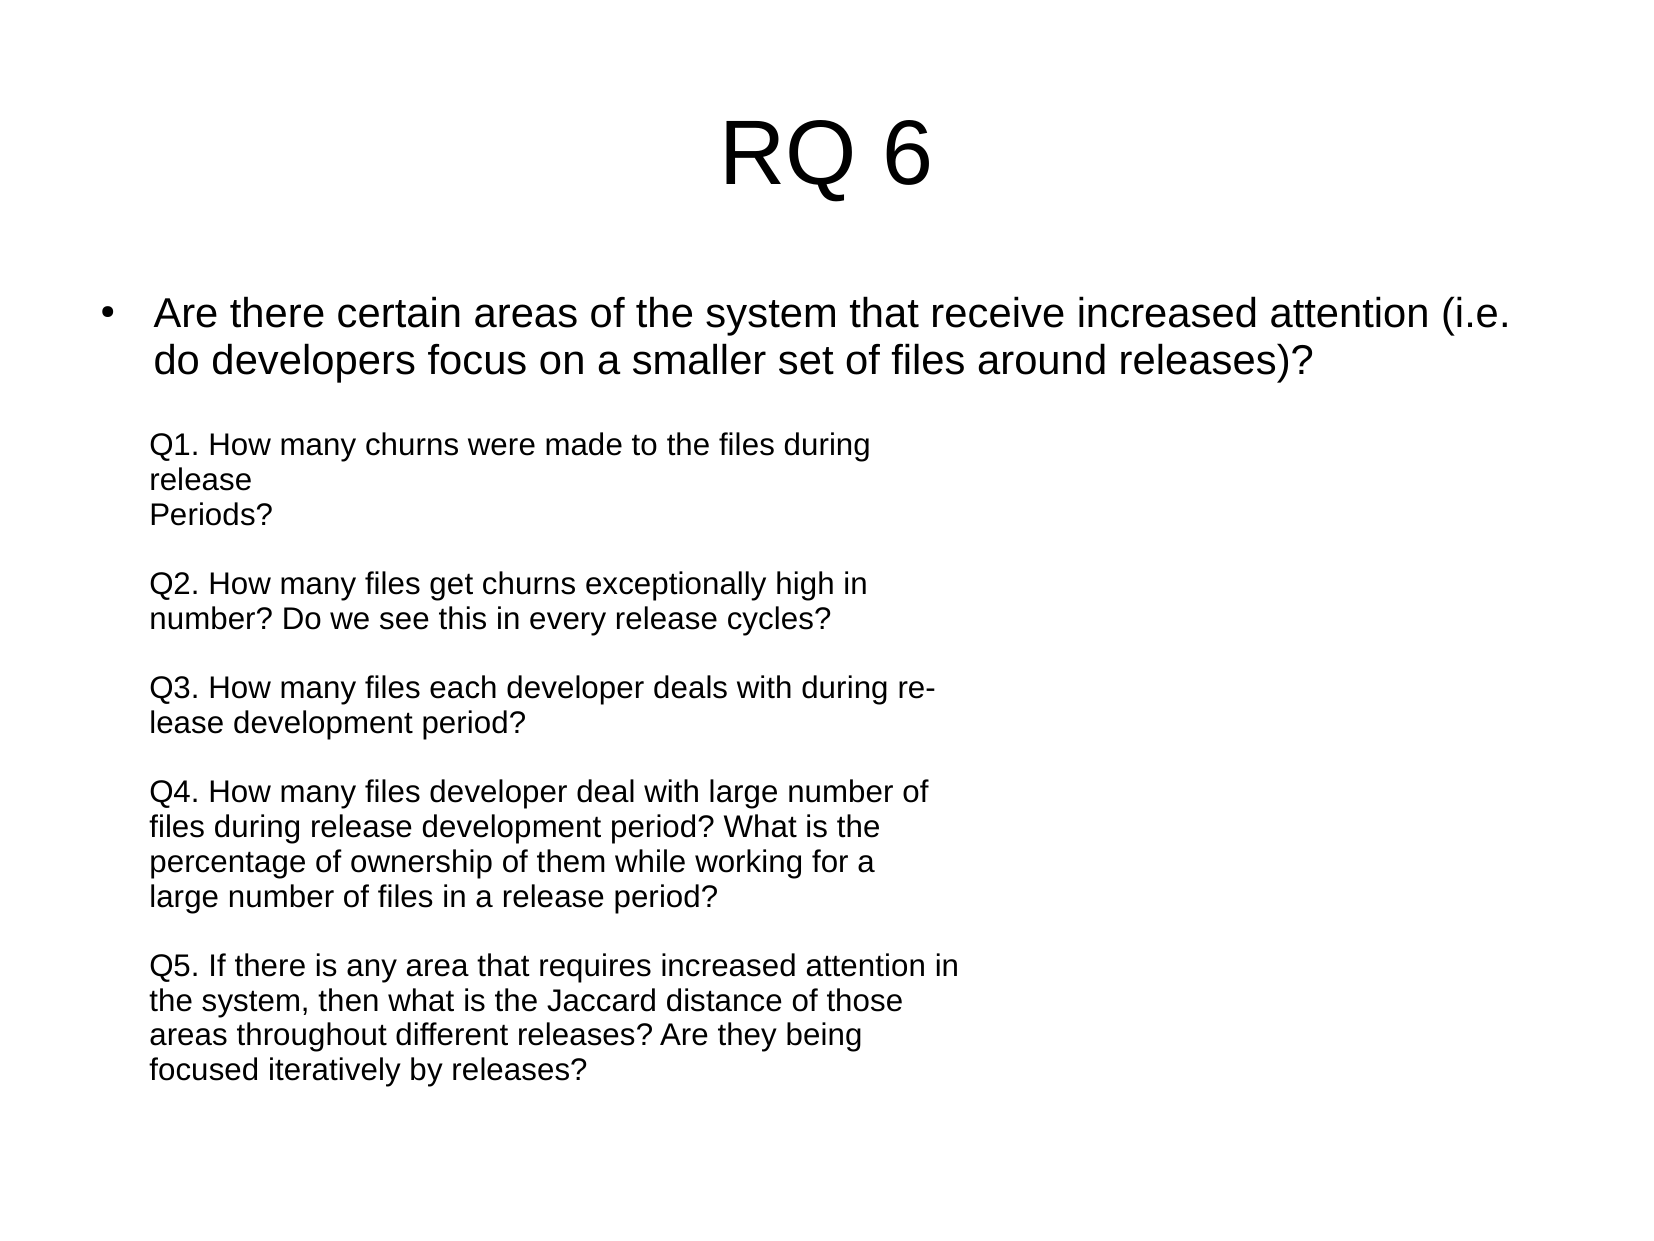

# RQ 6
Are there certain areas of the system that receive increased attention (i.e. do developers focus on a smaller set of files around releases)?
Q1. How many churns were made to the files during release
Periods?
Q2. How many files get churns exceptionally high in number? Do we see this in every release cycles?
Q3. How many files each developer deals with during re-
lease development period?
Q4. How many files developer deal with large number of
files during release development period? What is the
percentage of ownership of them while working for a
large number of files in a release period?
Q5. If there is any area that requires increased attention in
the system, then what is the Jaccard distance of those
areas throughout different releases? Are they being
focused iteratively by releases?